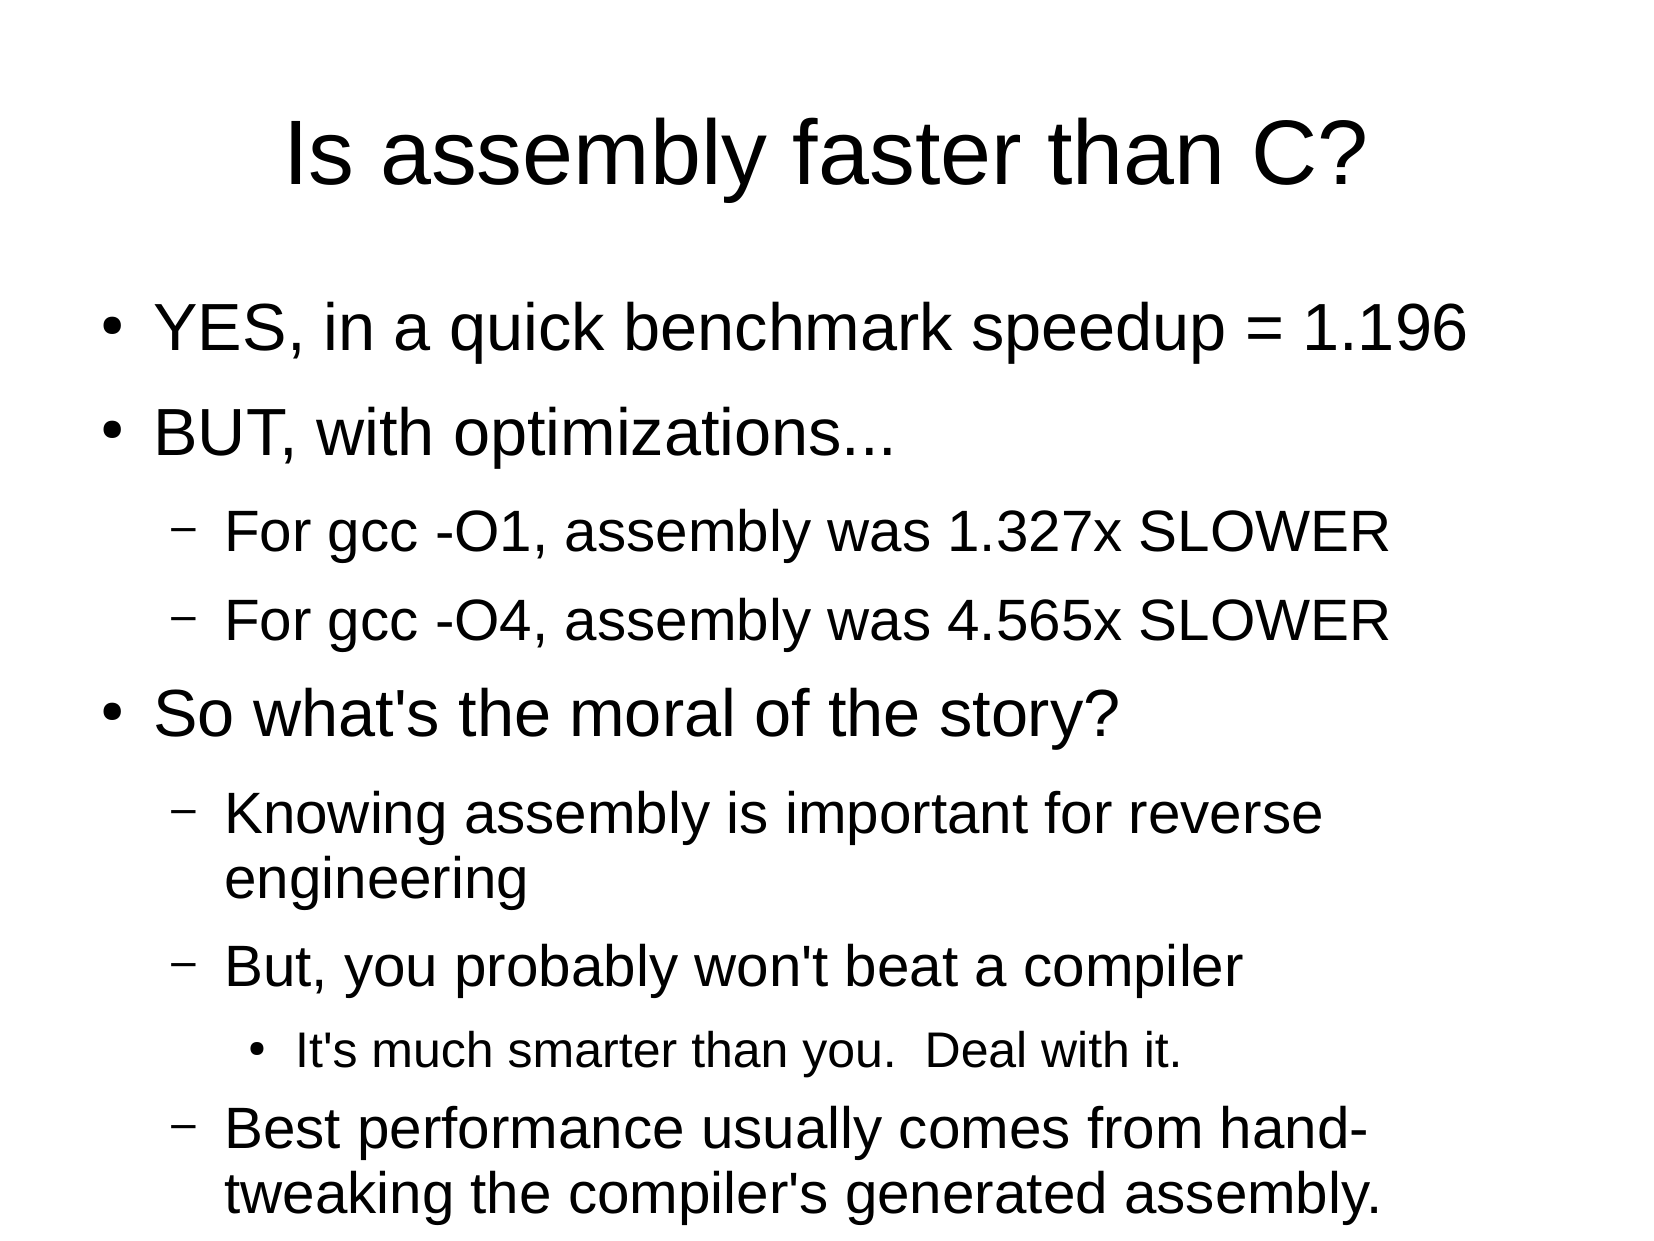

# Is assembly faster than C?
YES, in a quick benchmark speedup = 1.196
BUT, with optimizations...
For gcc -O1, assembly was 1.327x SLOWER
For gcc -O4, assembly was 4.565x SLOWER
So what's the moral of the story?
Knowing assembly is important for reverse engineering
But, you probably won't beat a compiler
It's much smarter than you. Deal with it.
Best performance usually comes from hand-tweaking the compiler's generated assembly.